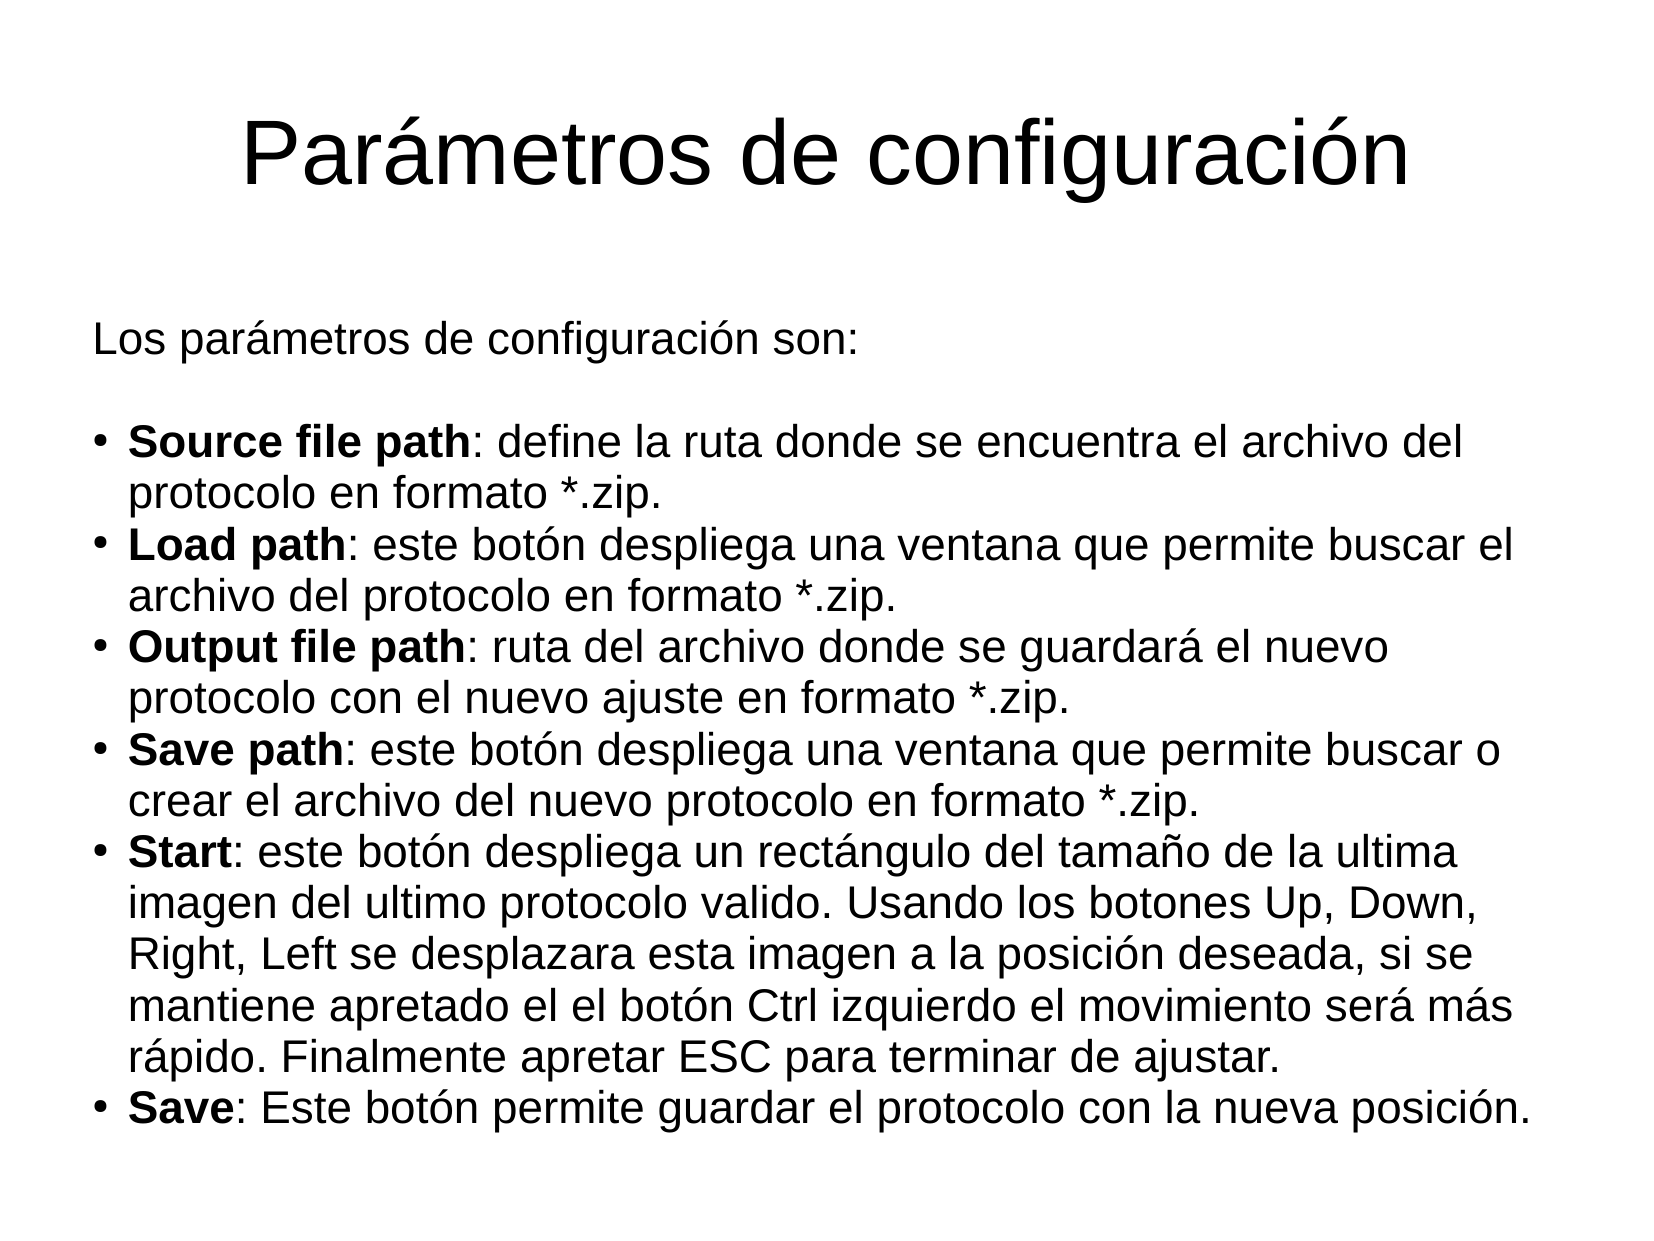

# Parámetros de configuración
Los parámetros de configuración son:
Source file path: define la ruta donde se encuentra el archivo del protocolo en formato *.zip.
Load path: este botón despliega una ventana que permite buscar el archivo del protocolo en formato *.zip.
Output file path: ruta del archivo donde se guardará el nuevo protocolo con el nuevo ajuste en formato *.zip.
Save path: este botón despliega una ventana que permite buscar o crear el archivo del nuevo protocolo en formato *.zip.
Start: este botón despliega un rectángulo del tamaño de la ultima imagen del ultimo protocolo valido. Usando los botones Up, Down, Right, Left se desplazara esta imagen a la posición deseada, si se mantiene apretado el el botón Ctrl izquierdo el movimiento será más rápido. Finalmente apretar ESC para terminar de ajustar.
Save: Este botón permite guardar el protocolo con la nueva posición.